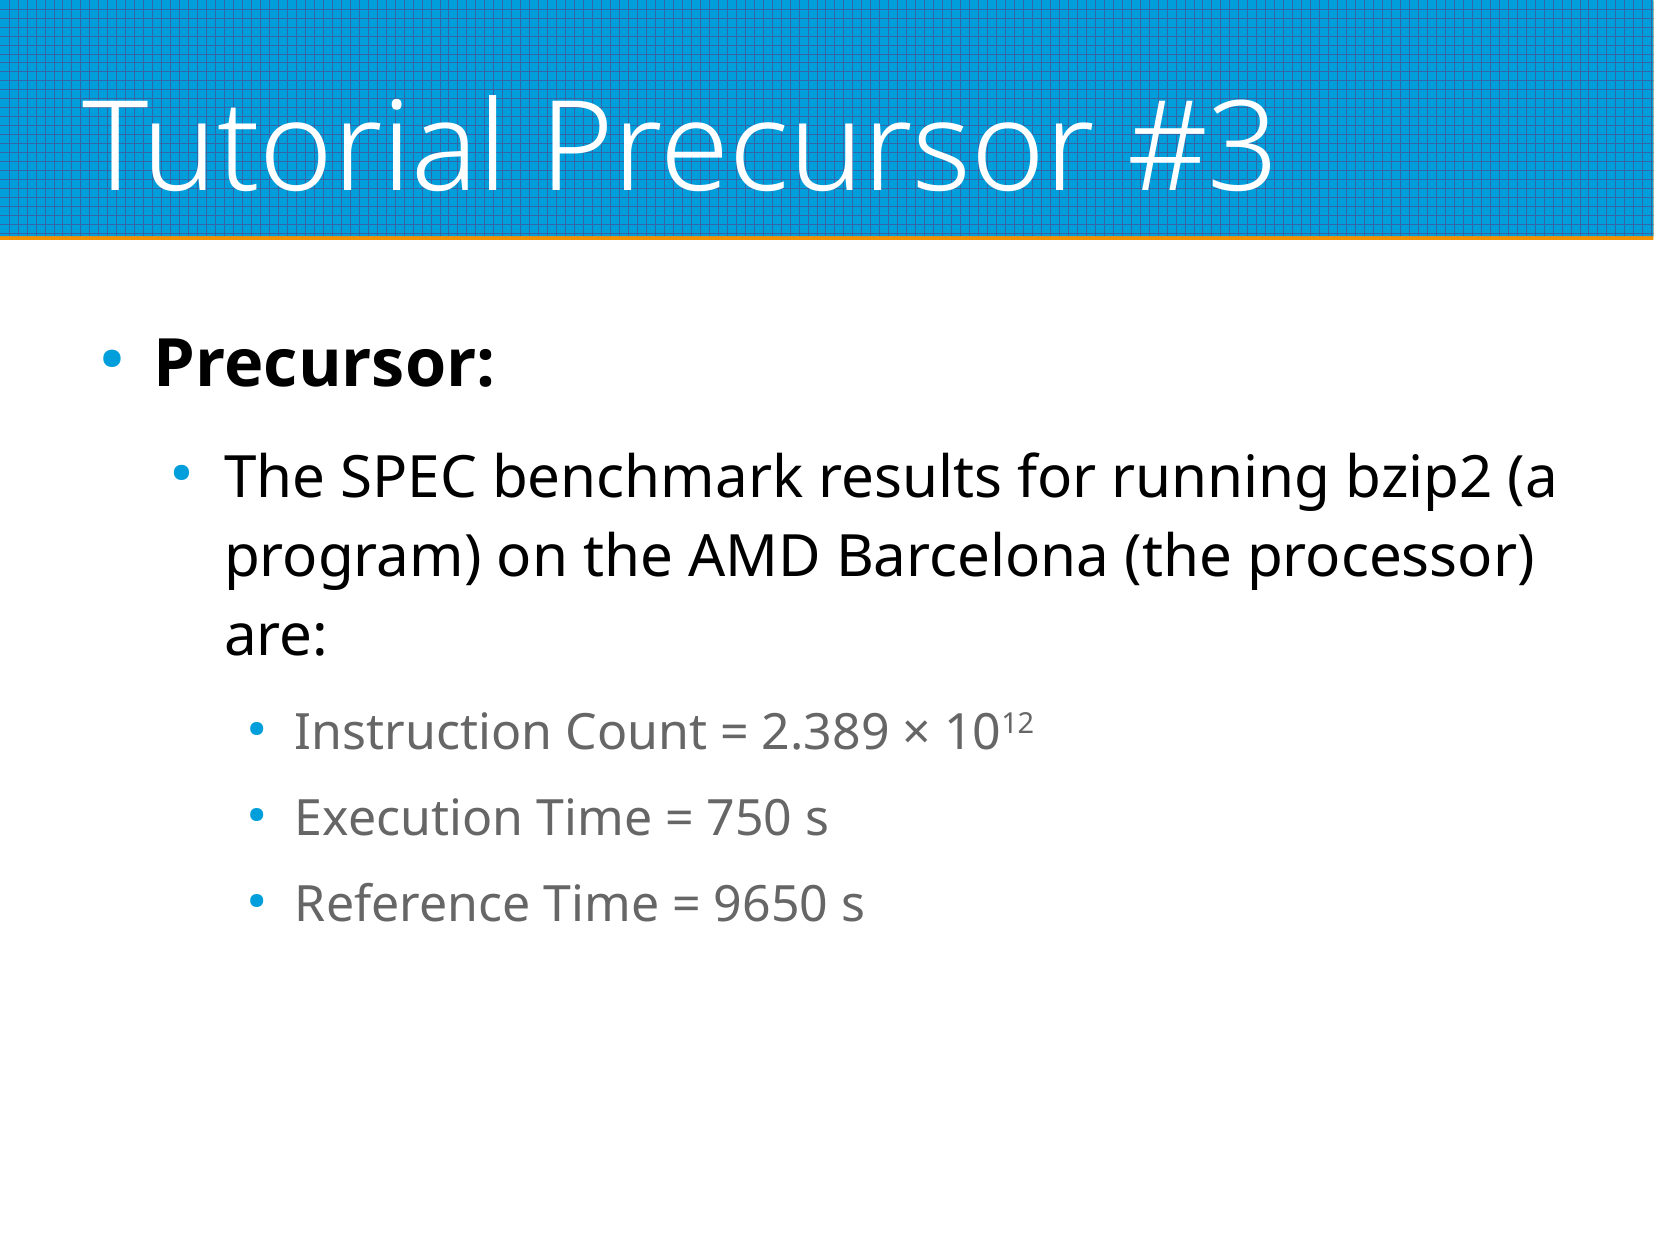

# Tutorial Precursor #3
Precursor:
The SPEC benchmark results for running bzip2 (a program) on the AMD Barcelona (the processor) are:
Instruction Count = 2.389 × 1012
Execution Time = 750 s
Reference Time = 9650 s